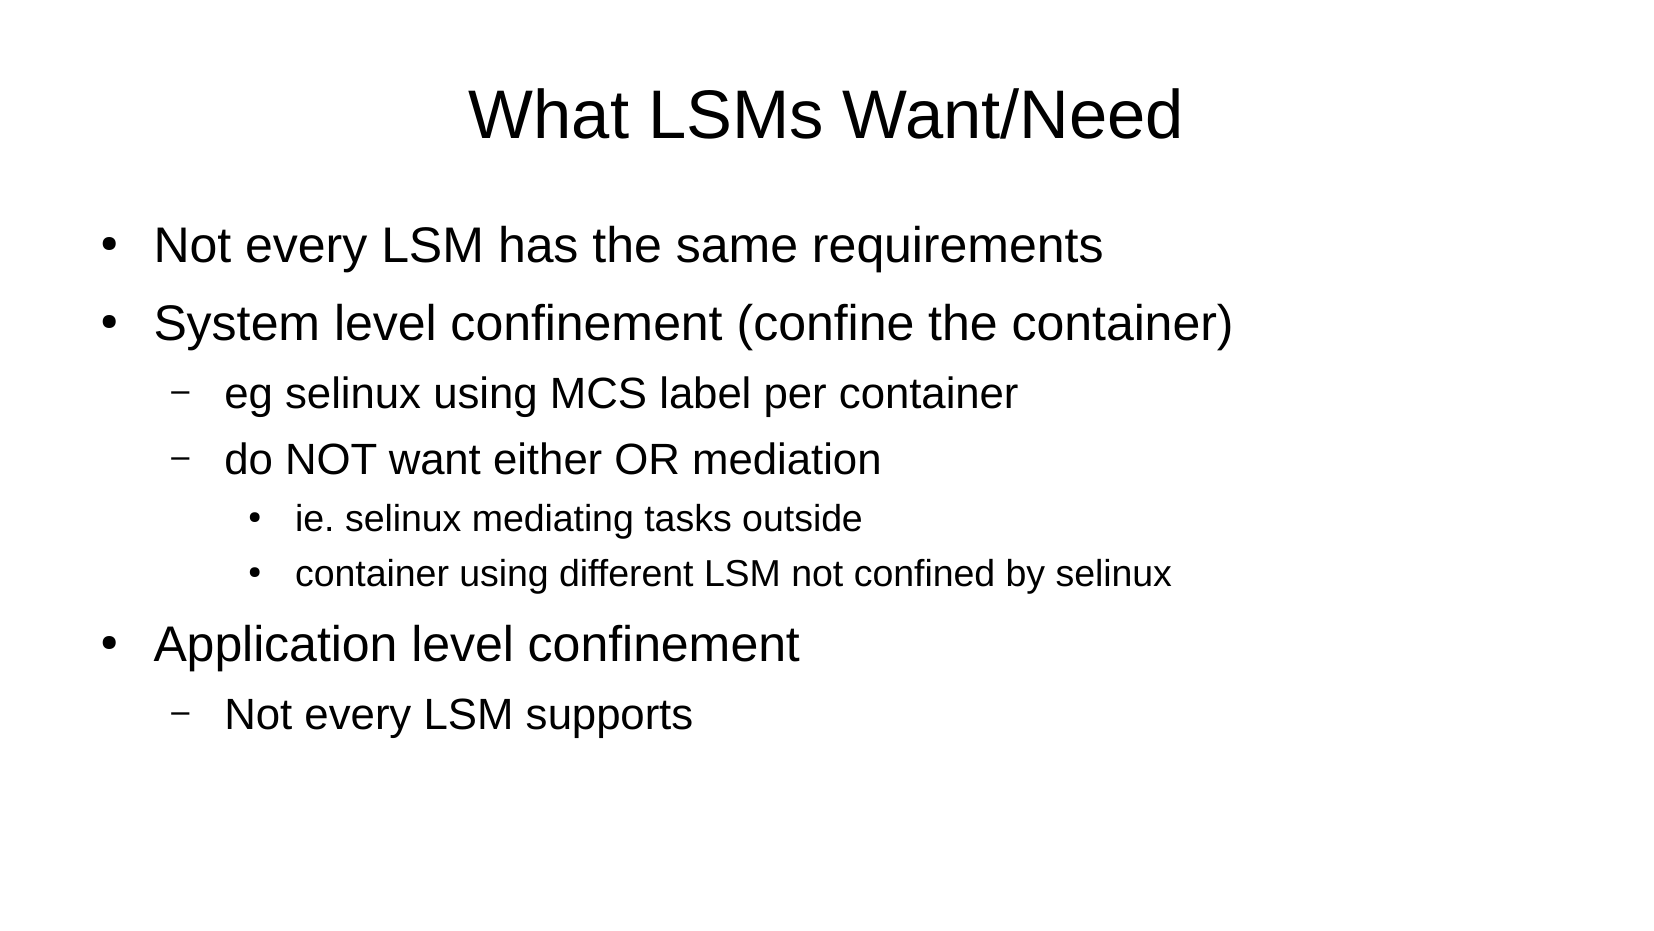

# What LSMs Want/Need
Not every LSM has the same requirements
System level confinement (confine the container)
eg selinux using MCS label per container
do NOT want either OR mediation
ie. selinux mediating tasks outside
container using different LSM not confined by selinux
Application level confinement
Not every LSM supports